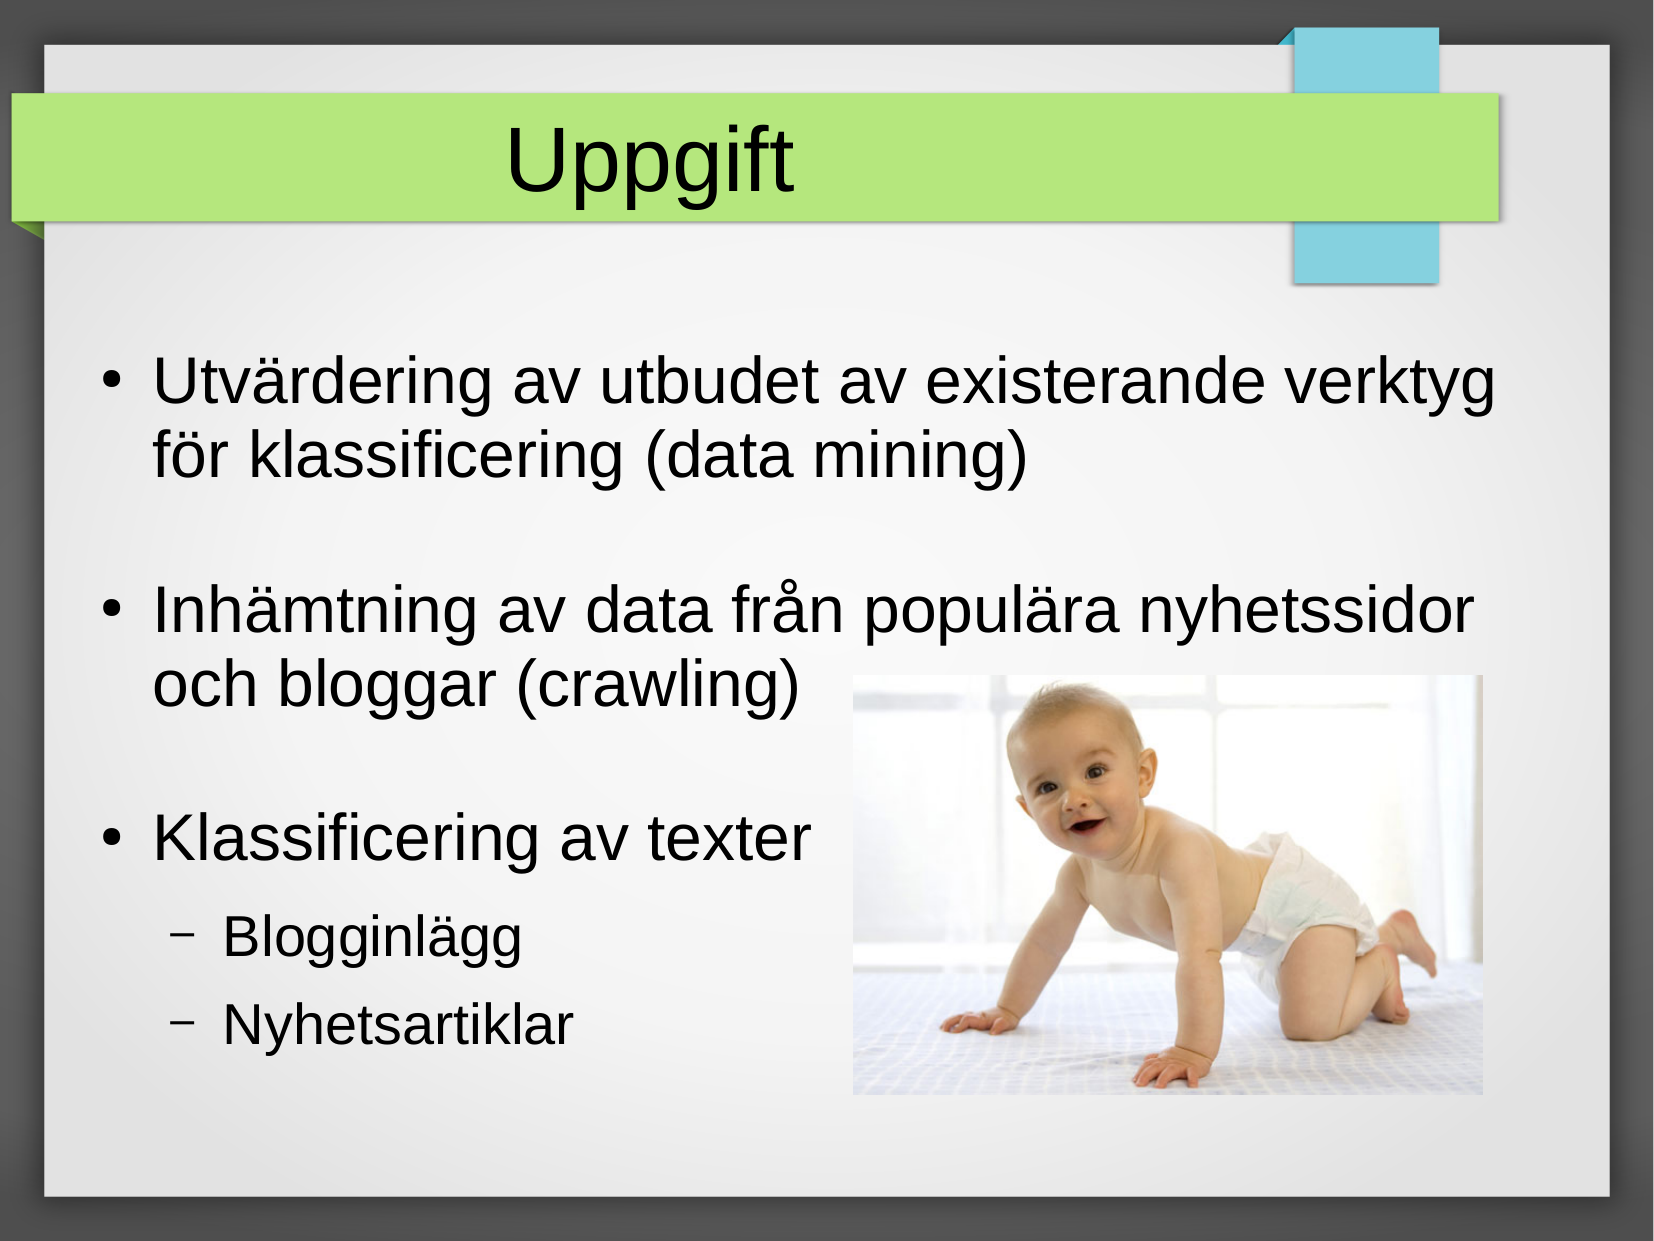

# Uppgift
Utvärdering av utbudet av existerande verktyg för klassificering (data mining)
Inhämtning av data från populära nyhetssidor och bloggar (crawling)
Klassificering av texter
Blogginlägg
Nyhetsartiklar